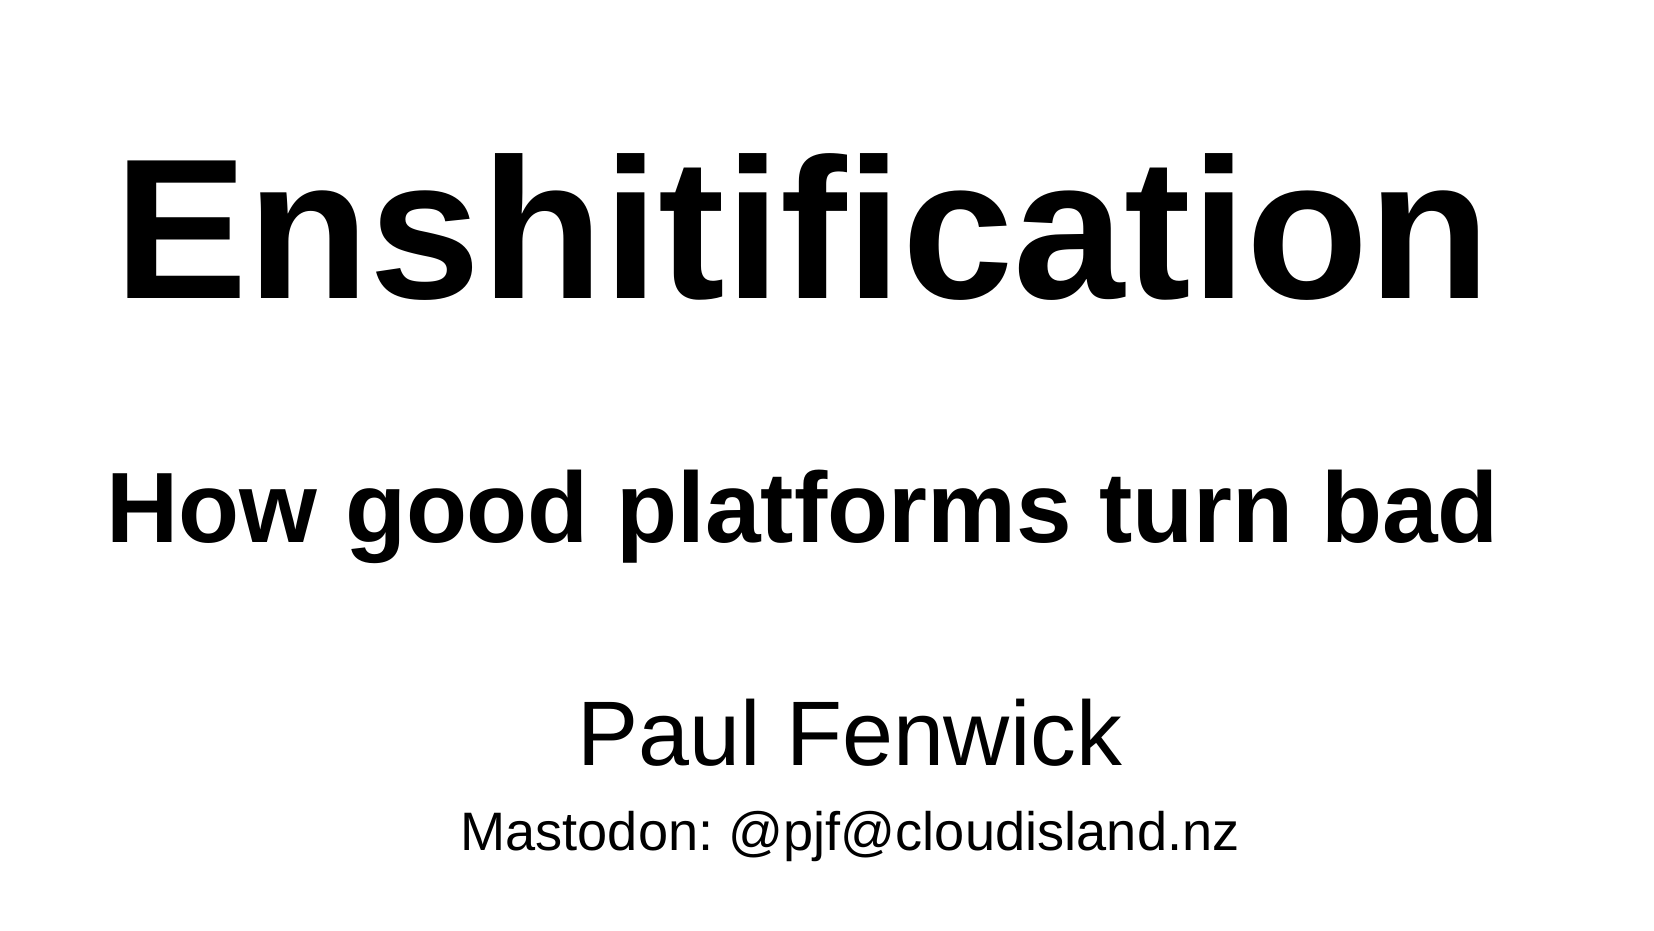

Enshitification
How good platforms turn bad
# Paul Fenwick Mastodon: @pjf@cloudisland.nz